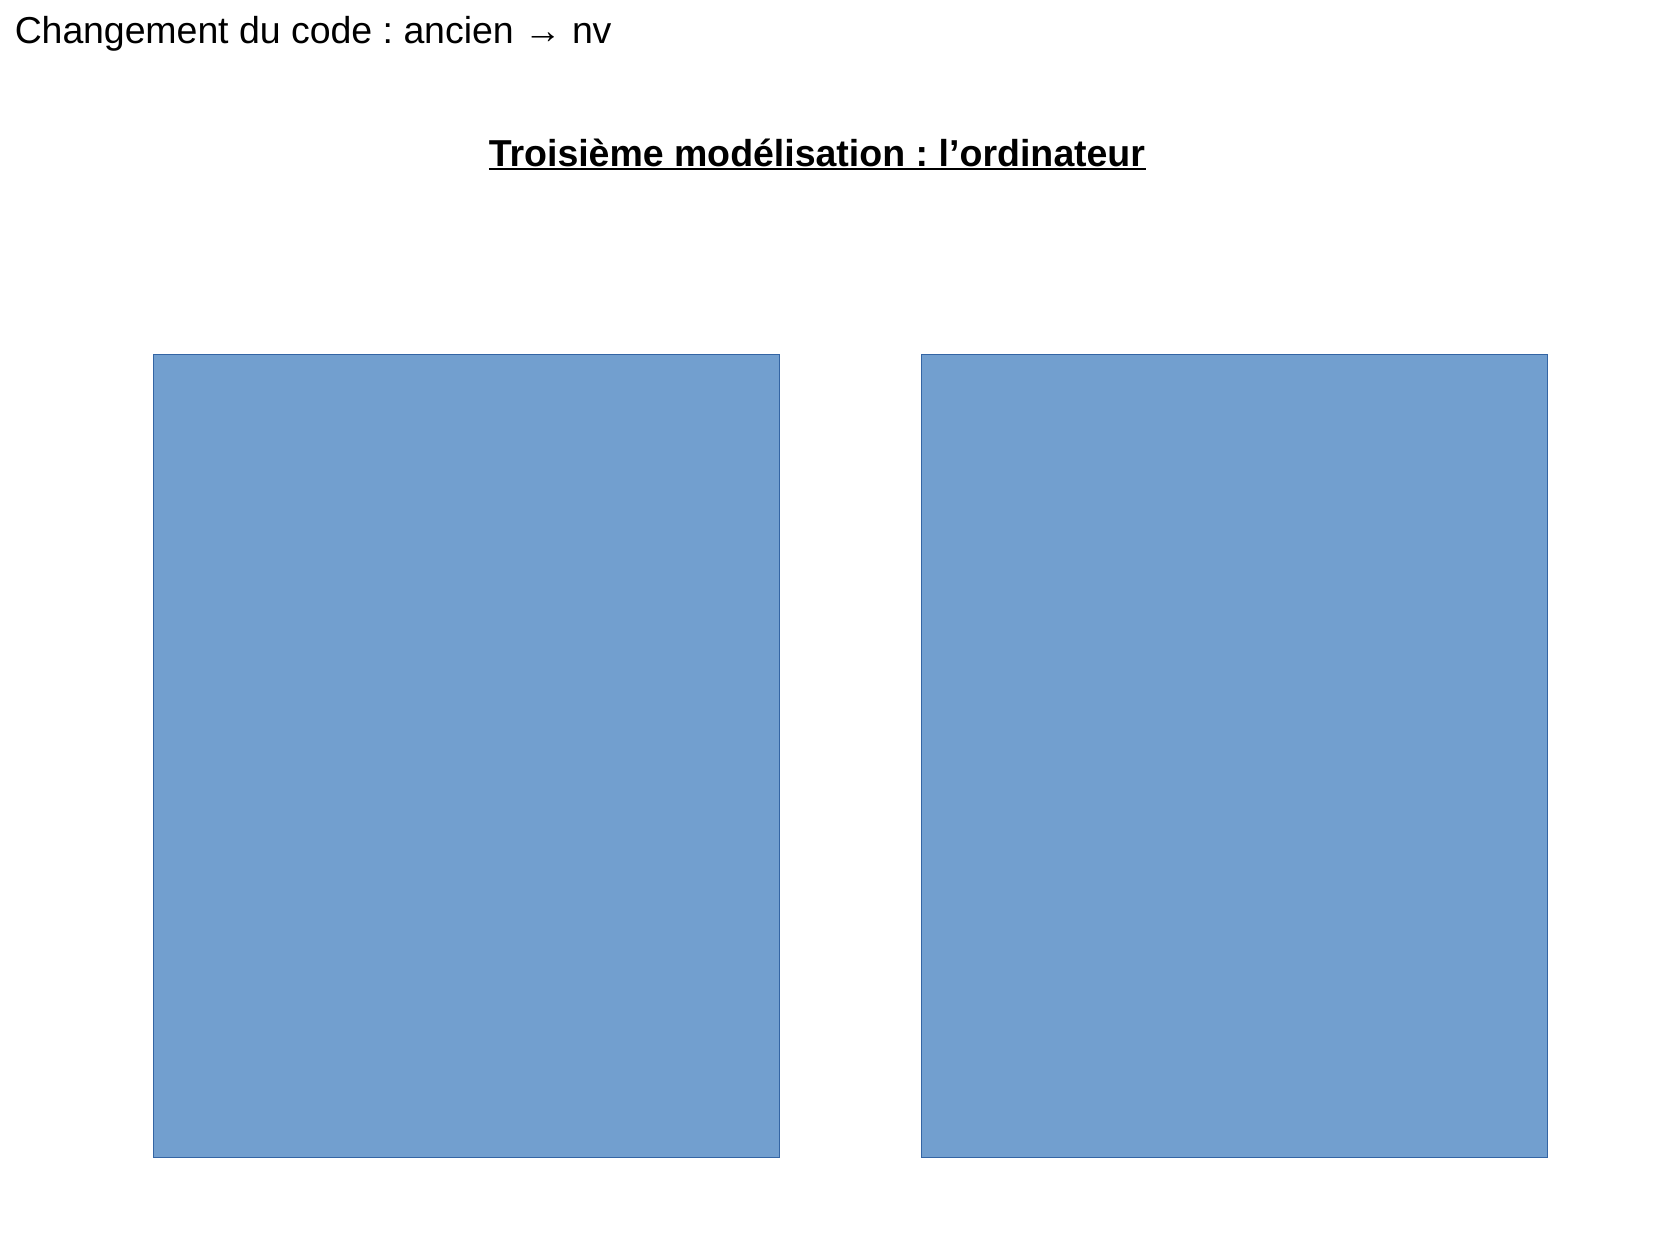

Troisième modélisation : l’ordinateur
Changement du code : ancien → nv